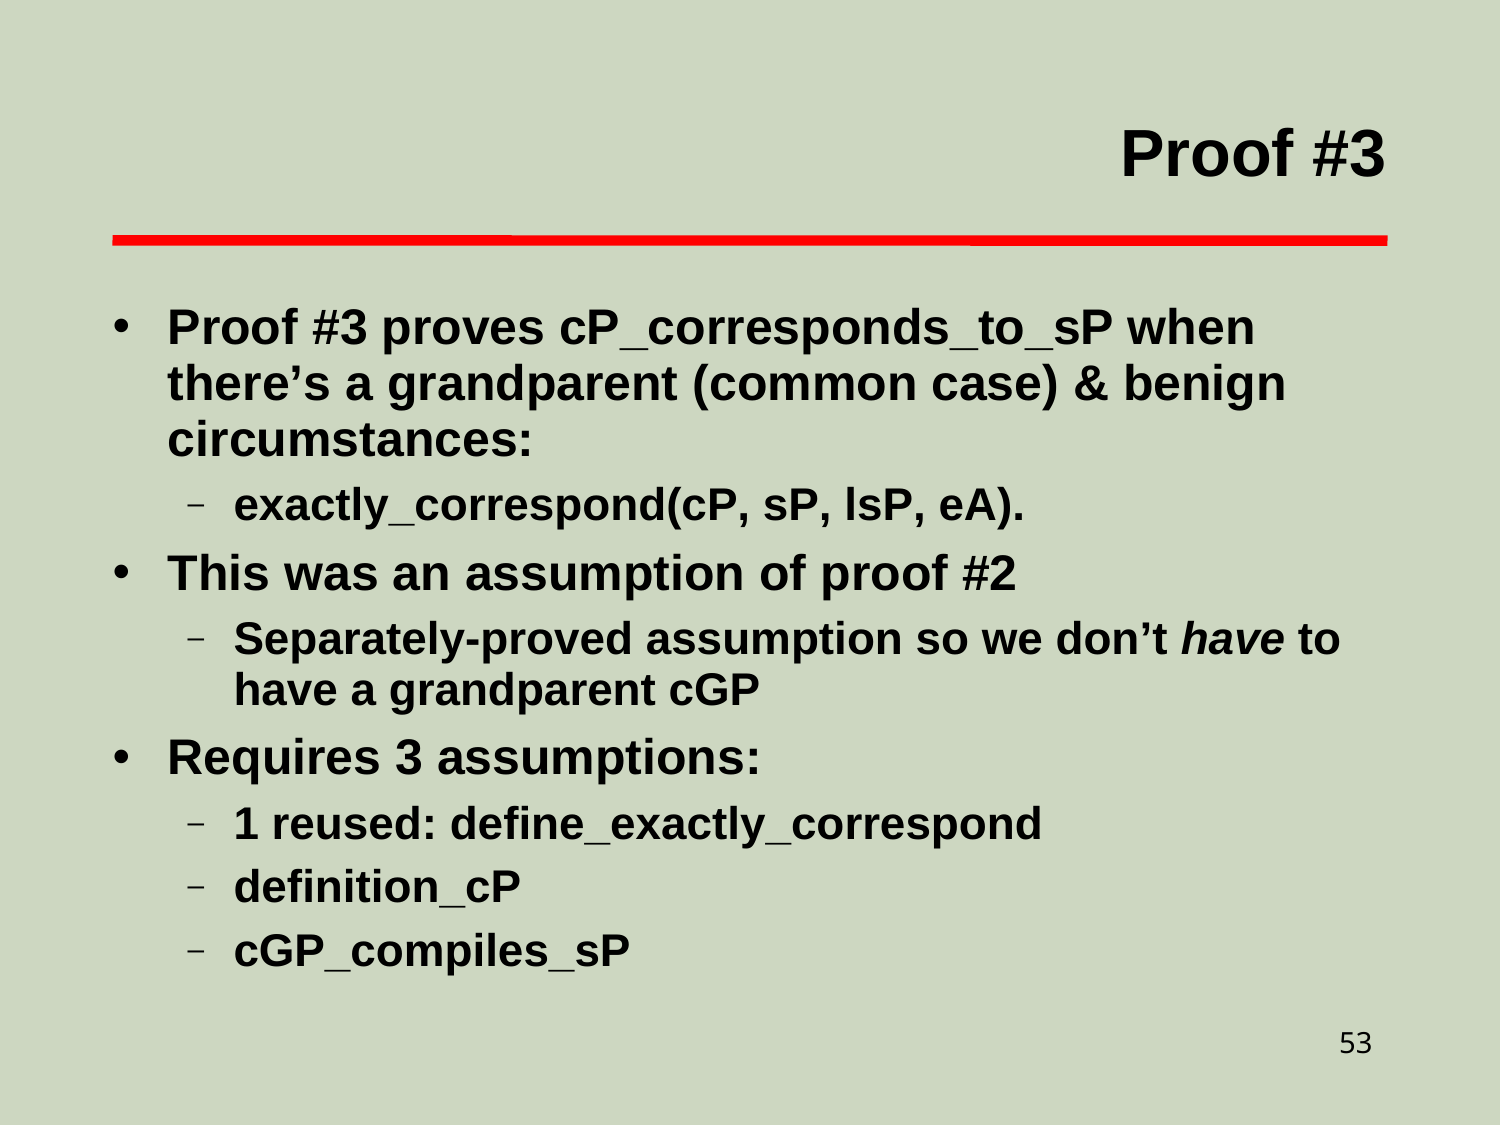

# Proof #3
Proof #3 proves cP_corresponds_to_sP when there’s a grandparent (common case) & benign circumstances:
exactly_correspond(cP, sP, lsP, eA).
This was an assumption of proof #2
Separately-proved assumption so we don’t have to have a grandparent cGP
Requires 3 assumptions:
1 reused: define_exactly_correspond
definition_cP
cGP_compiles_sP